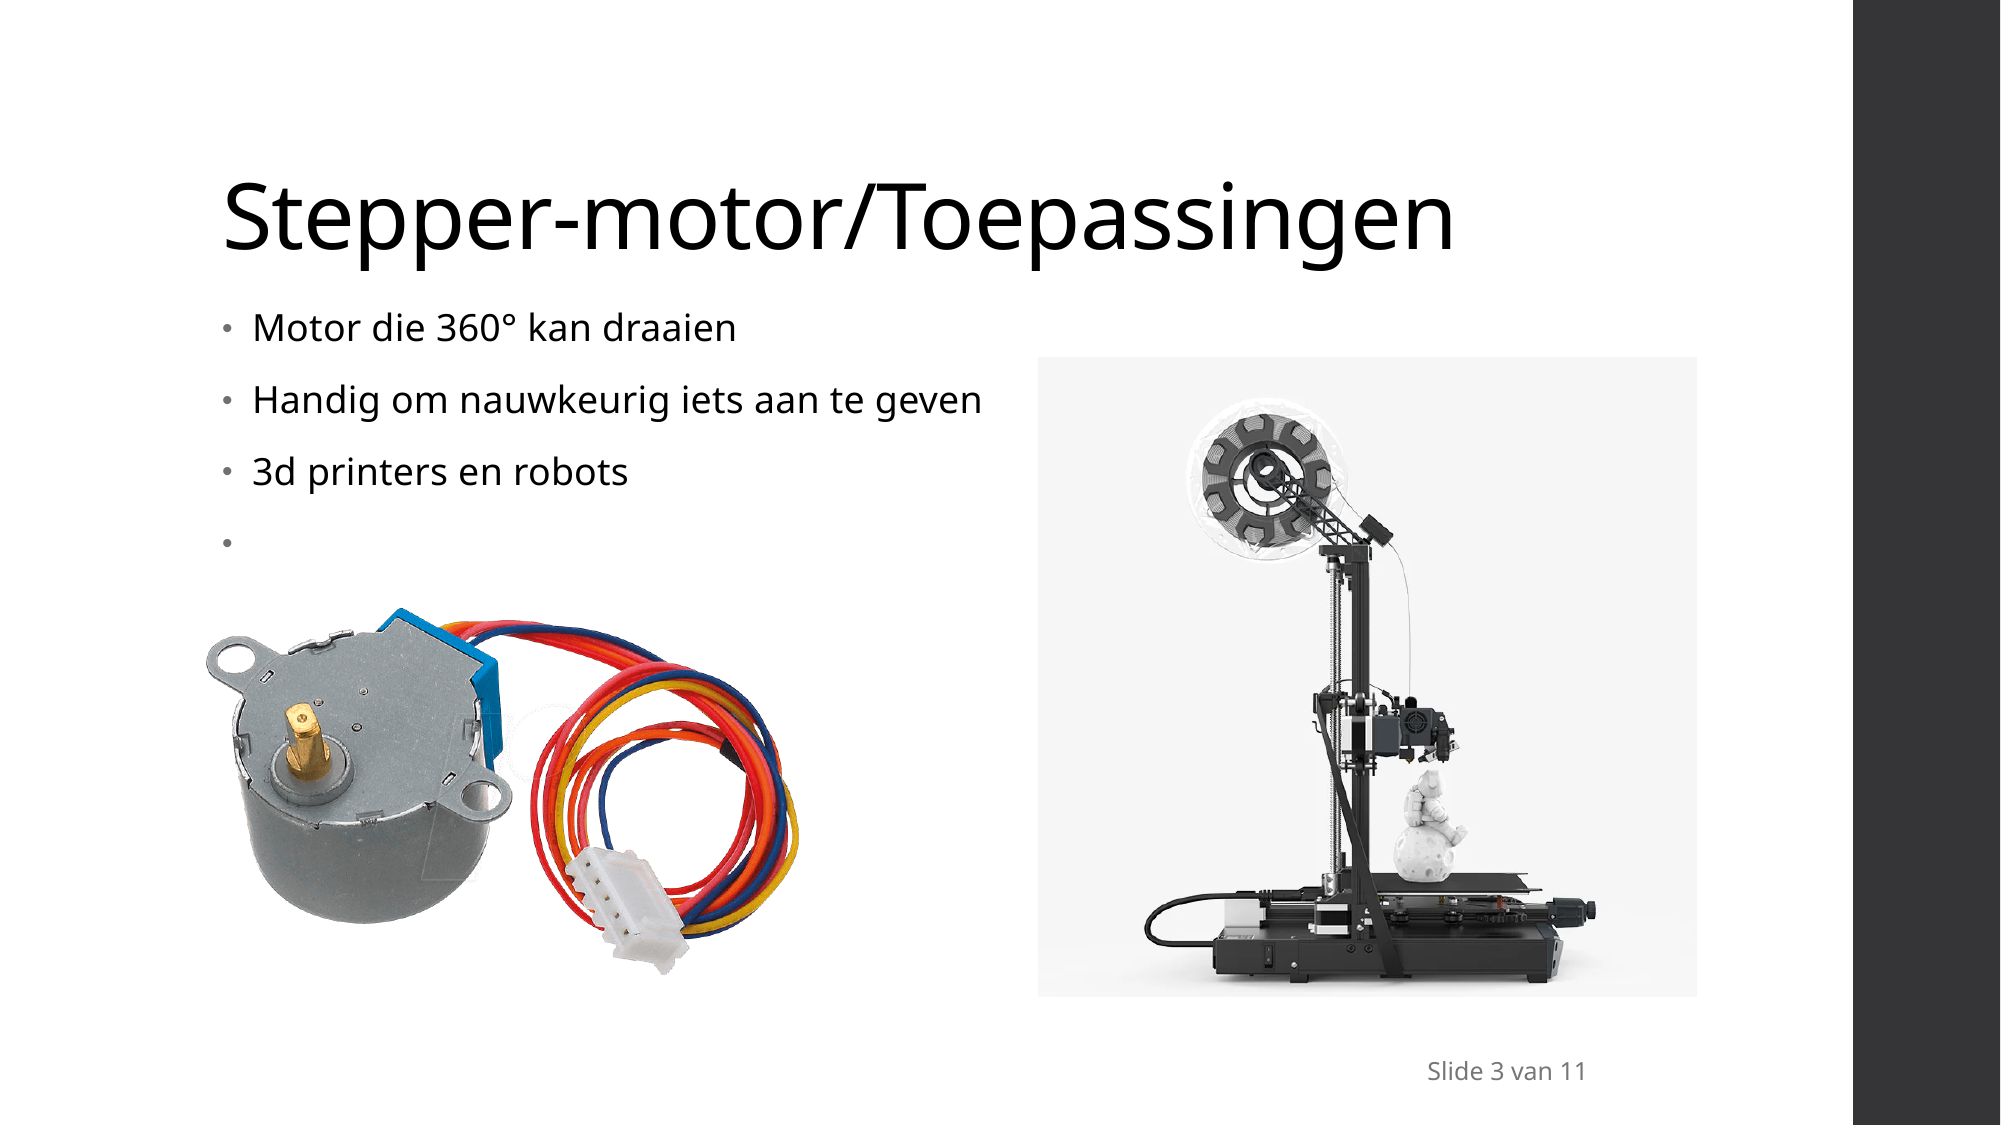

# Stepper-motor/Toepassingen
Motor die 360° kan draaien
Handig om nauwkeurig iets aan te geven
3d printers en robots
Slide van 11